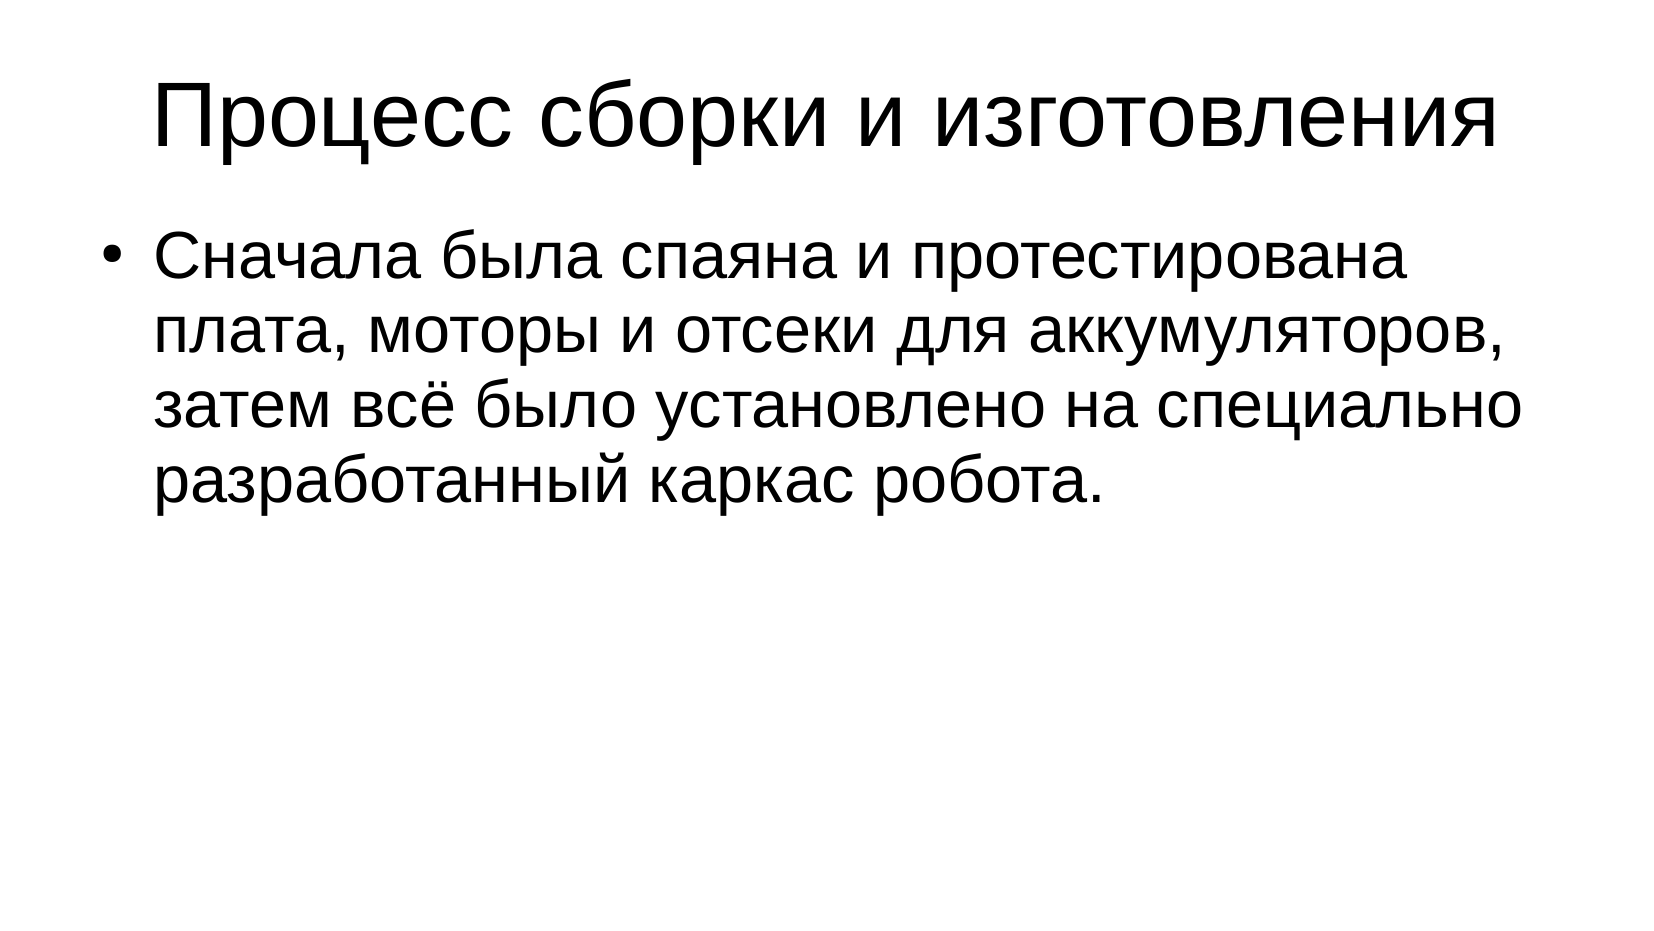

# Процесс сборки и изготовления
Сначала была спаяна и протестирована плата, моторы и отсеки для аккумуляторов, затем всё было установлено на специально разработанный каркас робота.